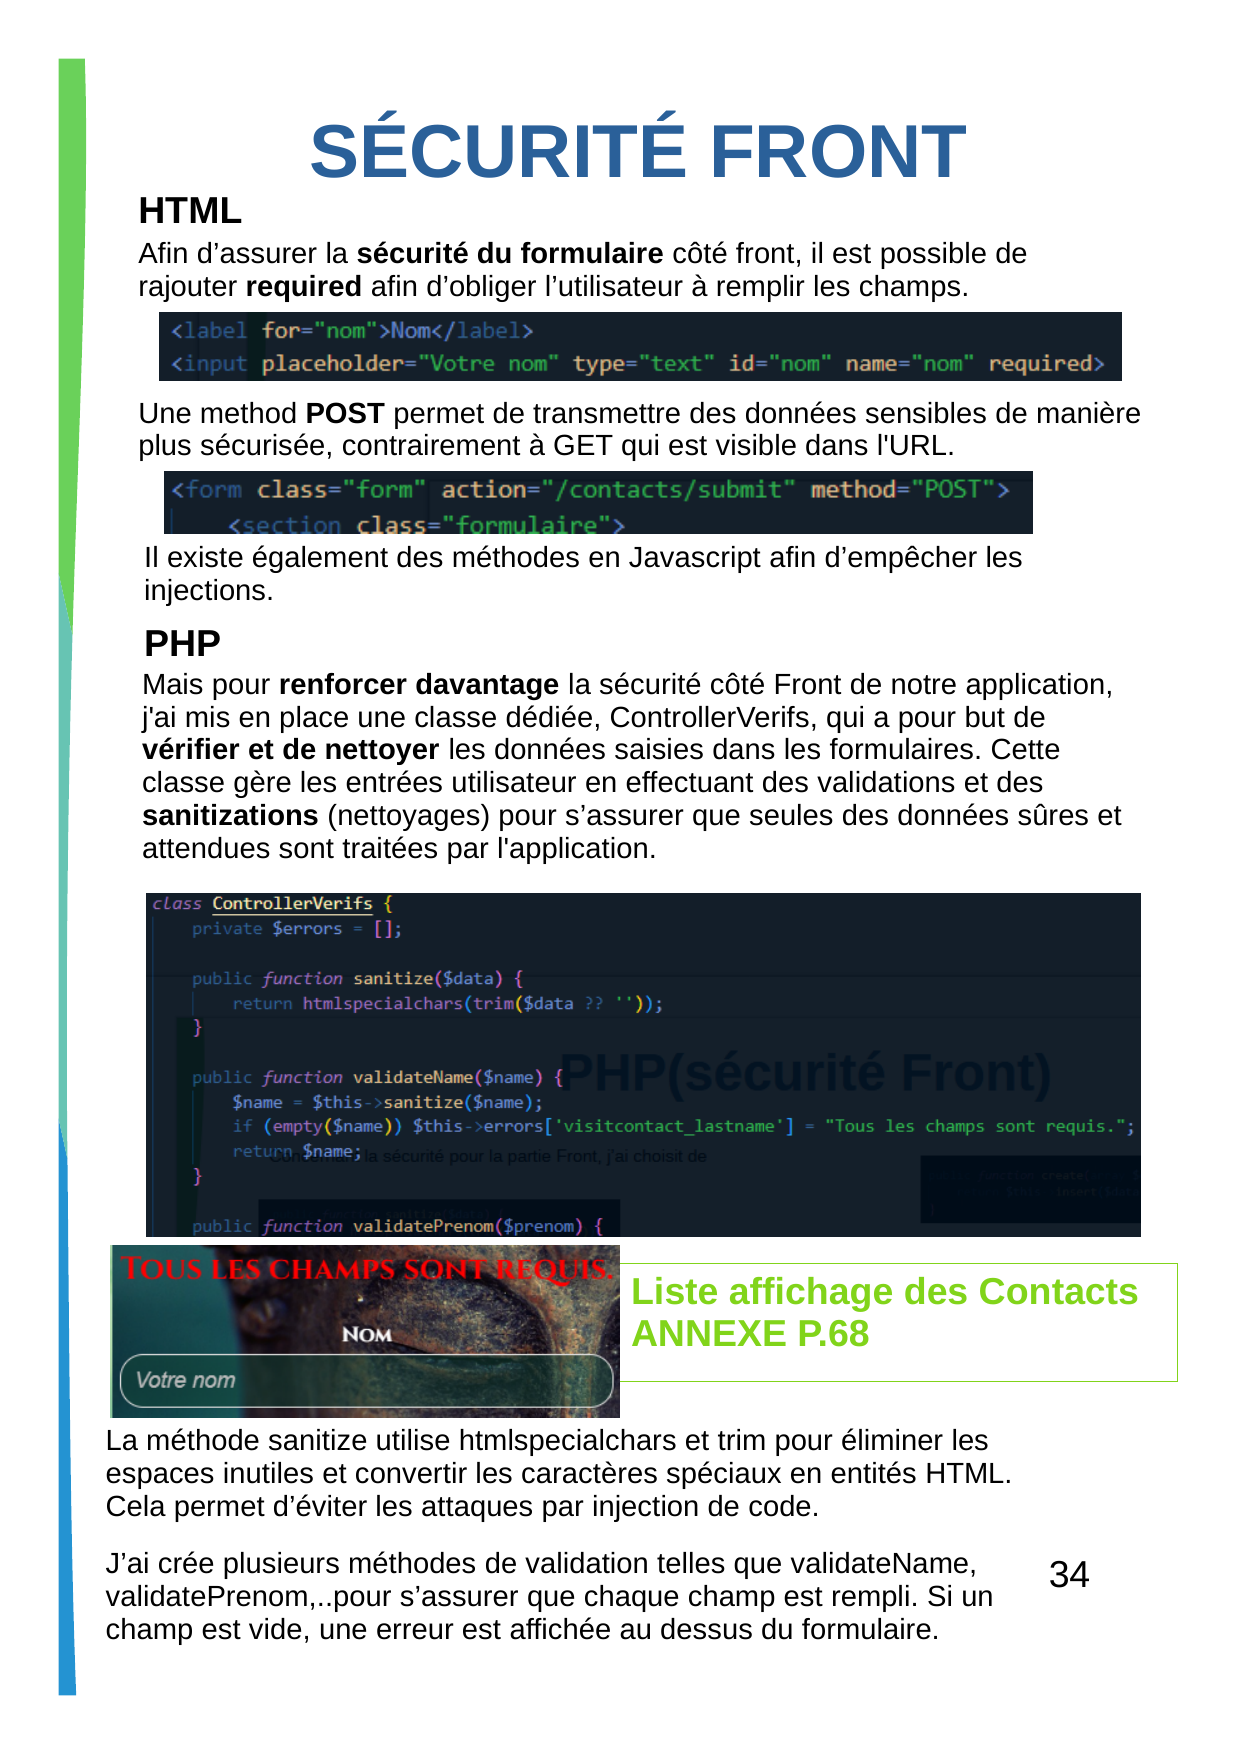

SÉCURITÉ FRONT
HTML
Afin d’assurer la sécurité du formulaire côté front, il est possible de rajouter required afin d’obliger l’utilisateur à remplir les champs.
Une method POST permet de transmettre des données sensibles de manière plus sécurisée, contrairement à GET qui est visible dans l'URL.
Il existe également des méthodes en Javascript afin d’empêcher les injections.
PHP
Mais pour renforcer davantage la sécurité côté Front de notre application, j'ai mis en place une classe dédiée, ControllerVerifs, qui a pour but de vérifier et de nettoyer les données saisies dans les formulaires. Cette classe gère les entrées utilisateur en effectuant des validations et des sanitizations (nettoyages) pour s’assurer que seules des données sûres et attendues sont traitées par l'application.
Liste affichage des Contacts
ANNEXE P.68
La méthode sanitize utilise htmlspecialchars et trim pour éliminer les espaces inutiles et convertir les caractères spéciaux en entités HTML. Cela permet d’éviter les attaques par injection de code.
J’ai crée plusieurs méthodes de validation telles que validateName, validatePrenom,..pour s’assurer que chaque champ est rempli. Si un champ est vide, une erreur est affichée au dessus du formulaire.